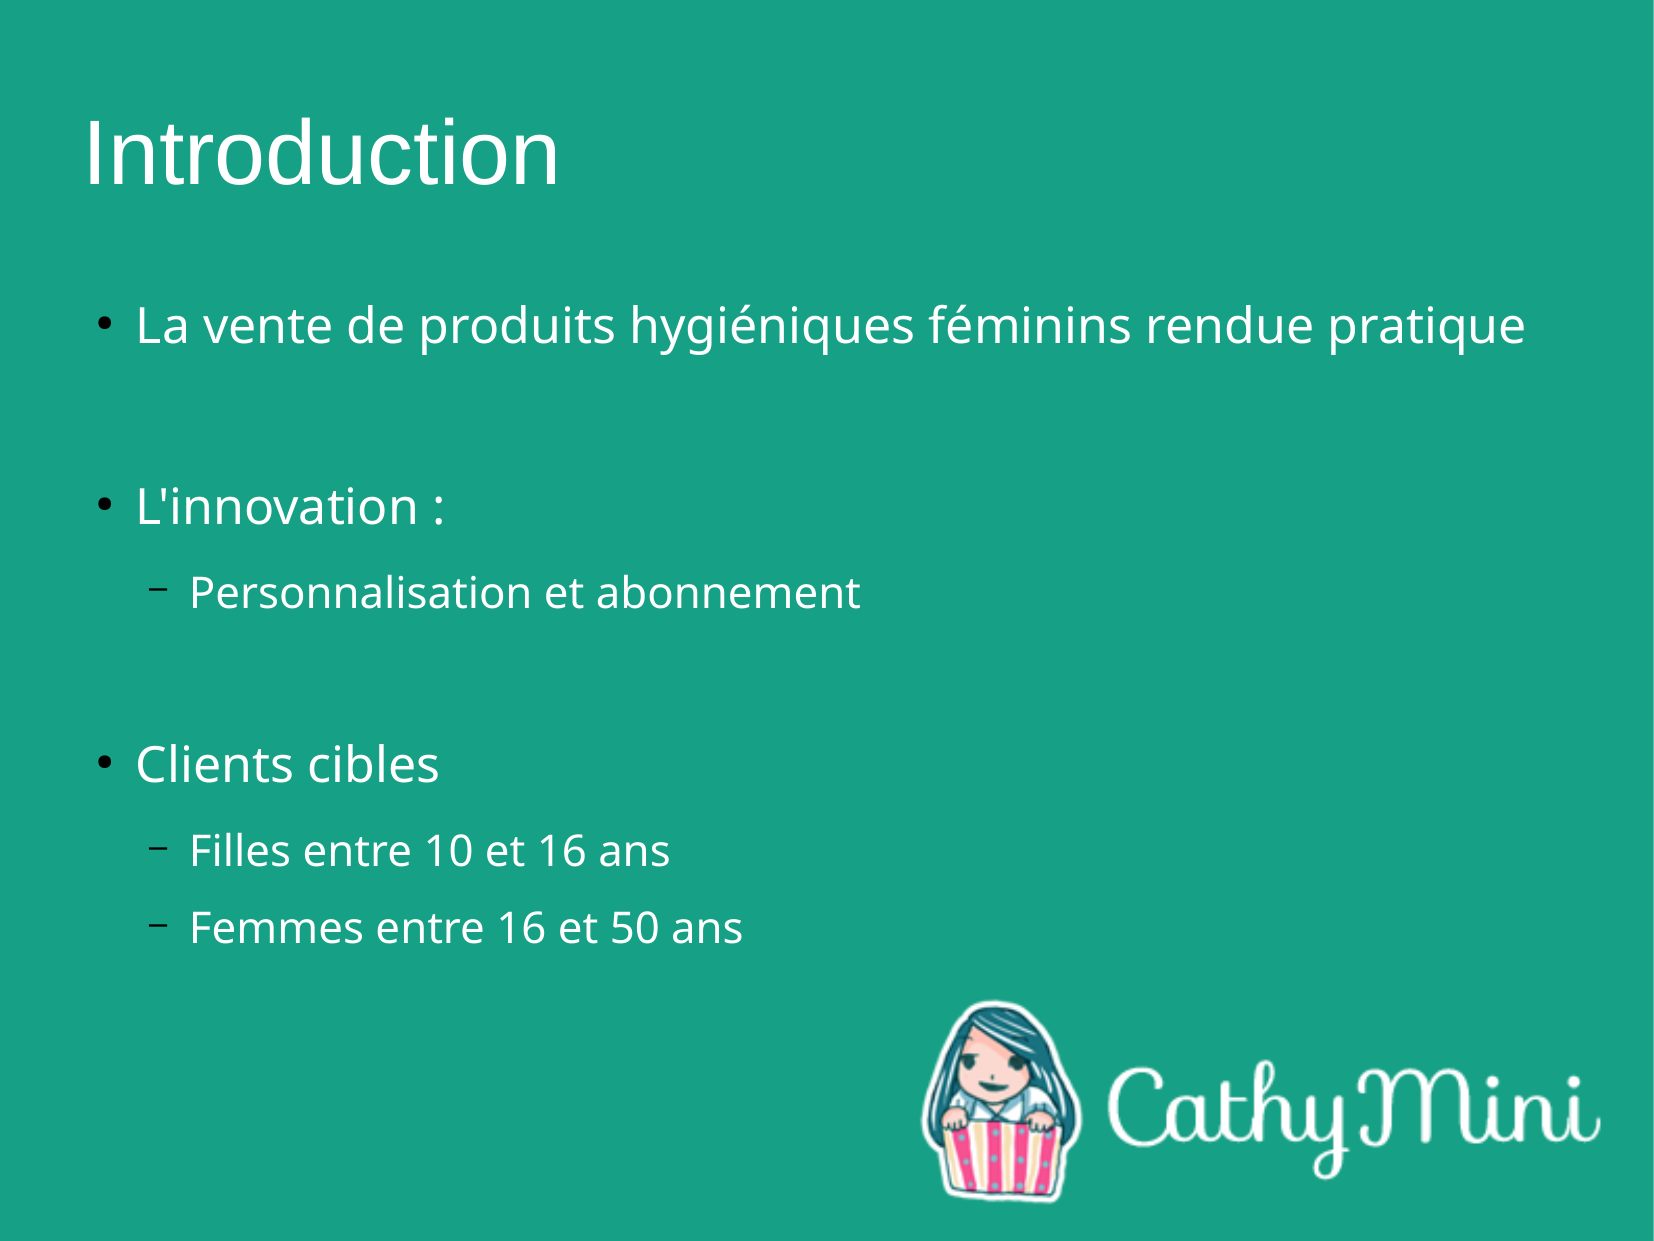

# Introduction
La vente de produits hygiéniques féminins rendue pratique
L'innovation :
Personnalisation et abonnement
Clients cibles
Filles entre 10 et 16 ans
Femmes entre 16 et 50 ans